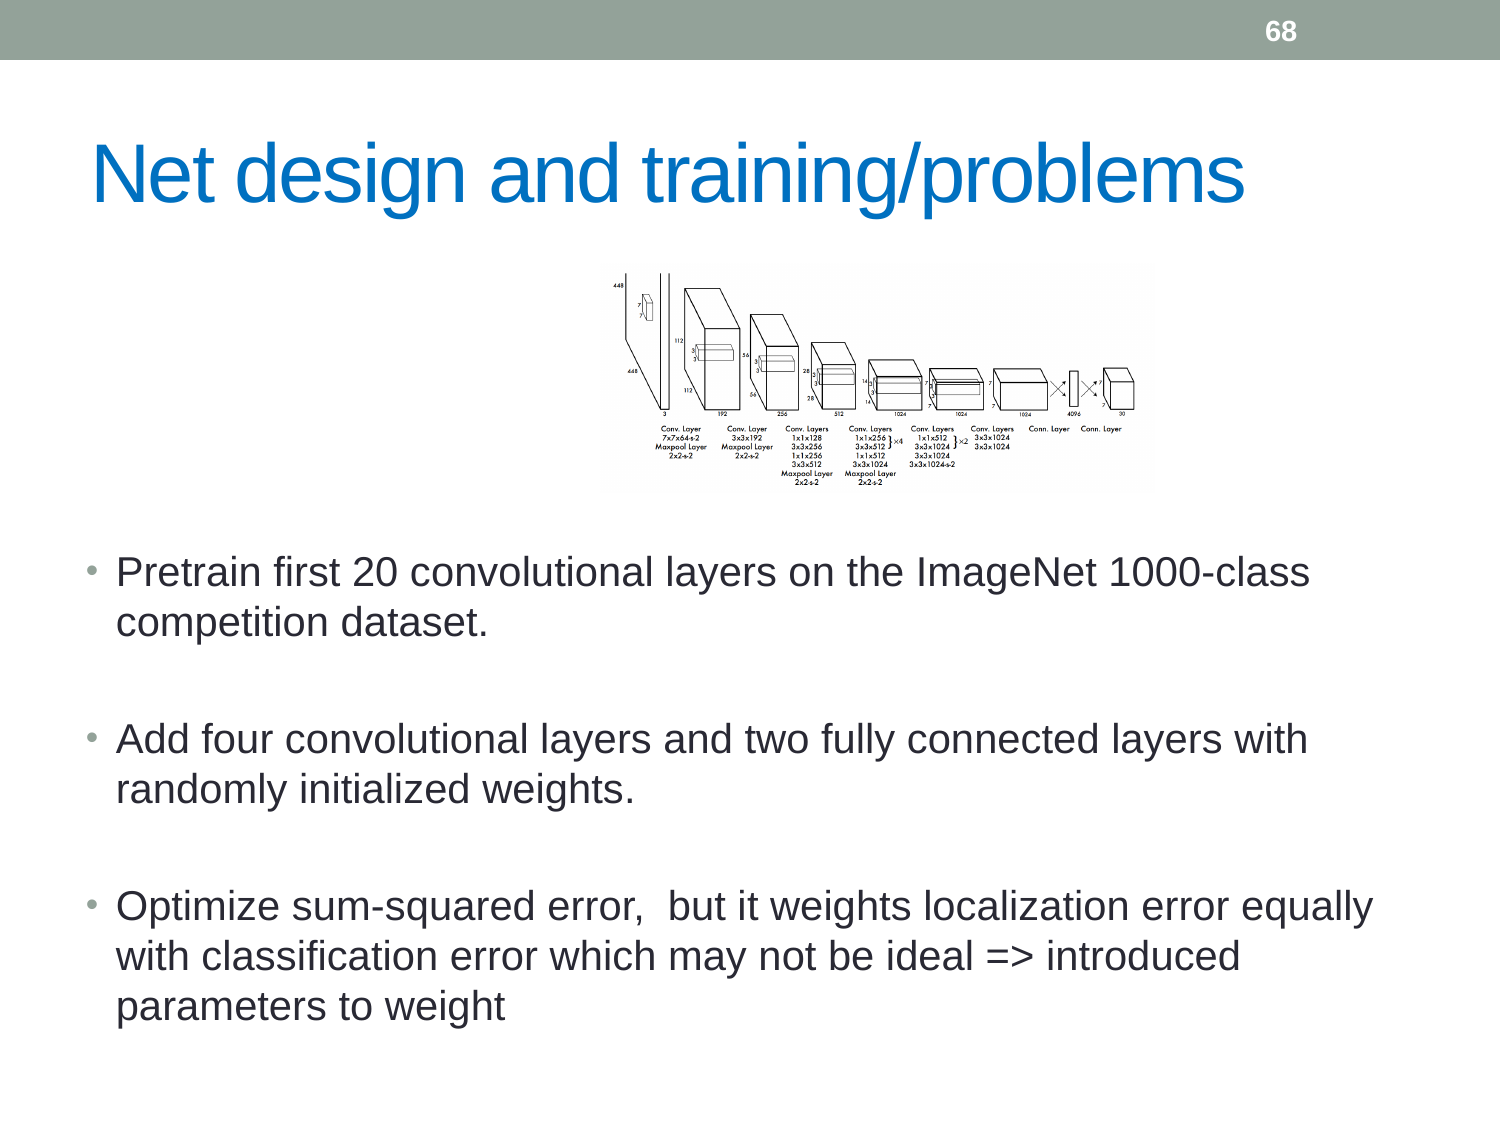

# Net design and training/problems
Pretrain first 20 convolutional layers on the ImageNet 1000-class competition dataset.
Add four convolutional layers and two fully connected layers with randomly initialized weights.
Optimize sum-squared error, but it weights localization error equally with classification error which may not be ideal => introduced parameters to weight